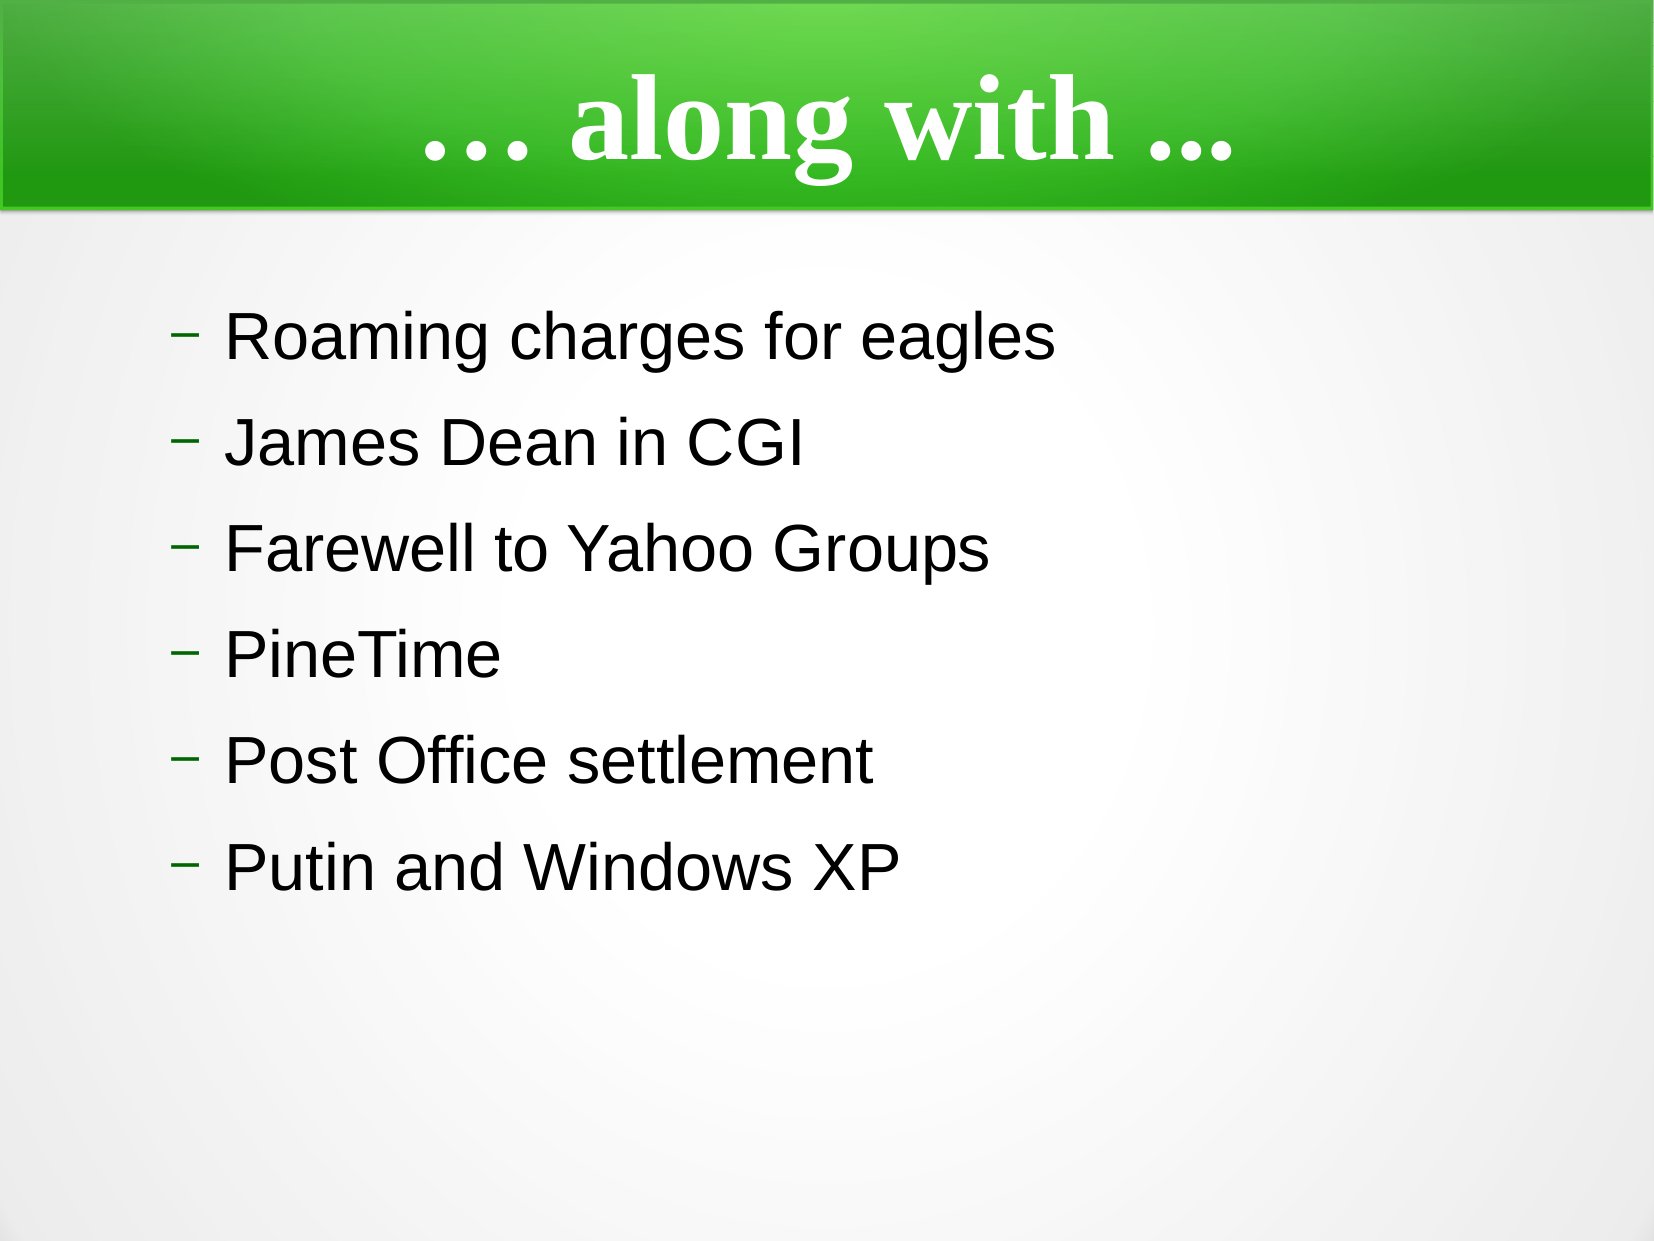

# … along with ...
Roaming charges for eagles
James Dean in CGI
Farewell to Yahoo Groups
PineTime
Post Office settlement
Putin and Windows XP